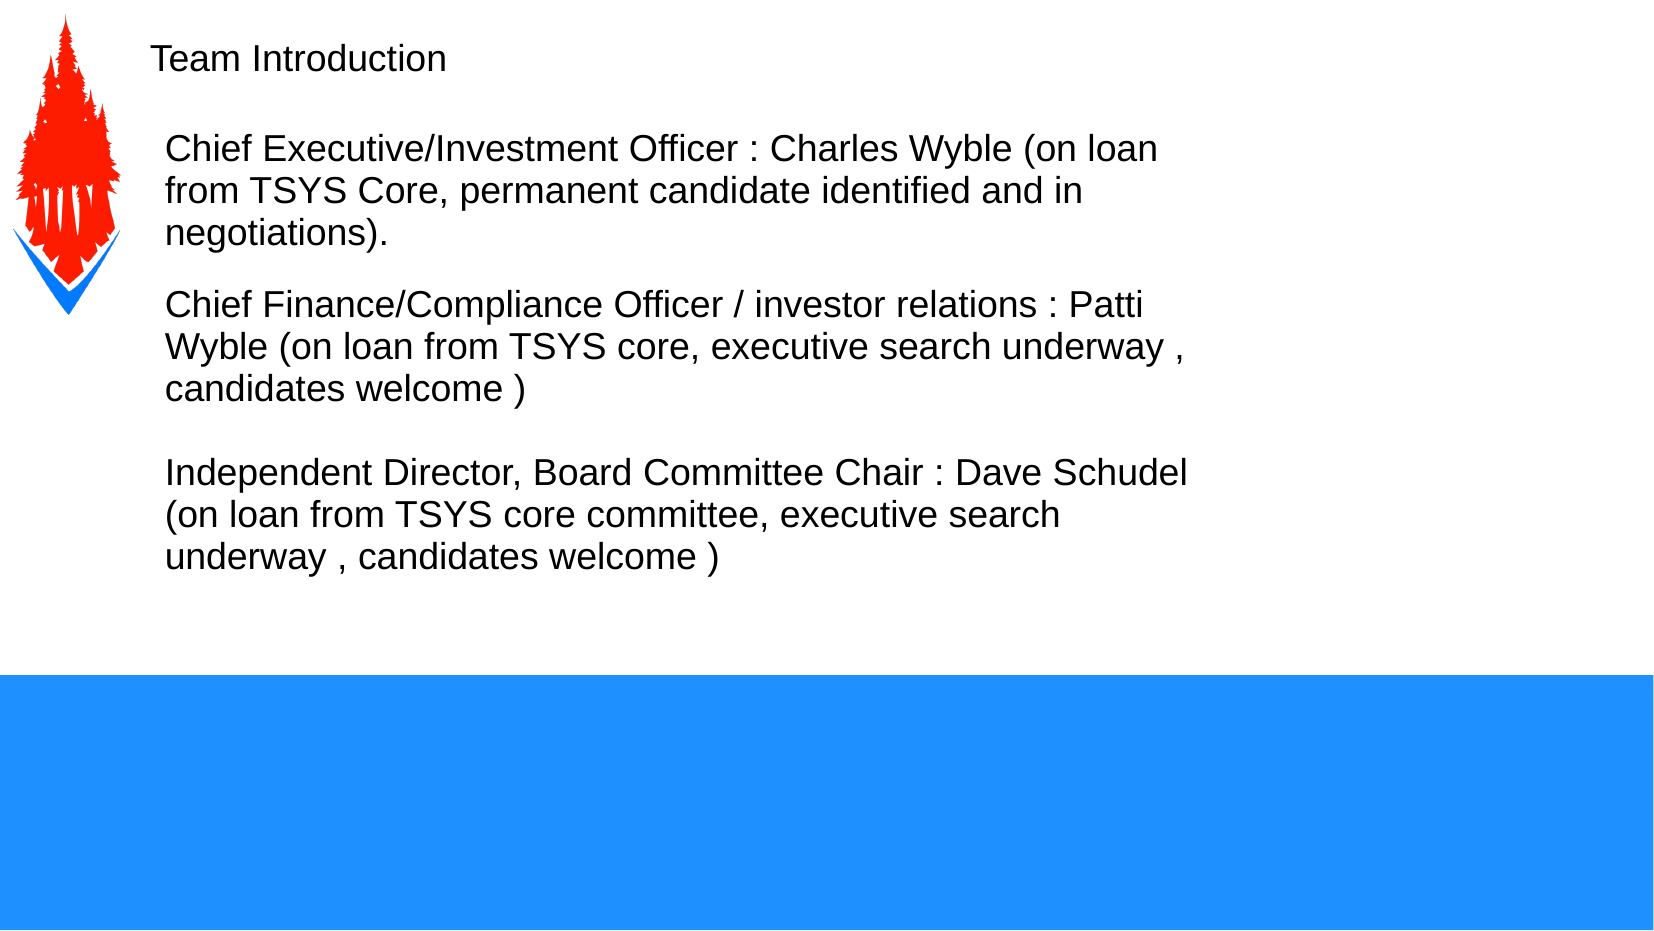

Team Introduction
Chief Executive/Investment Officer : Charles Wyble (on loan from TSYS Core, permanent candidate identified and in negotiations).
Chief Finance/Compliance Officer / investor relations : Patti Wyble (on loan from TSYS core, executive search underway , candidates welcome )
Independent Director, Board Committee Chair : Dave Schudel (on loan from TSYS core committee, executive search underway , candidates welcome )